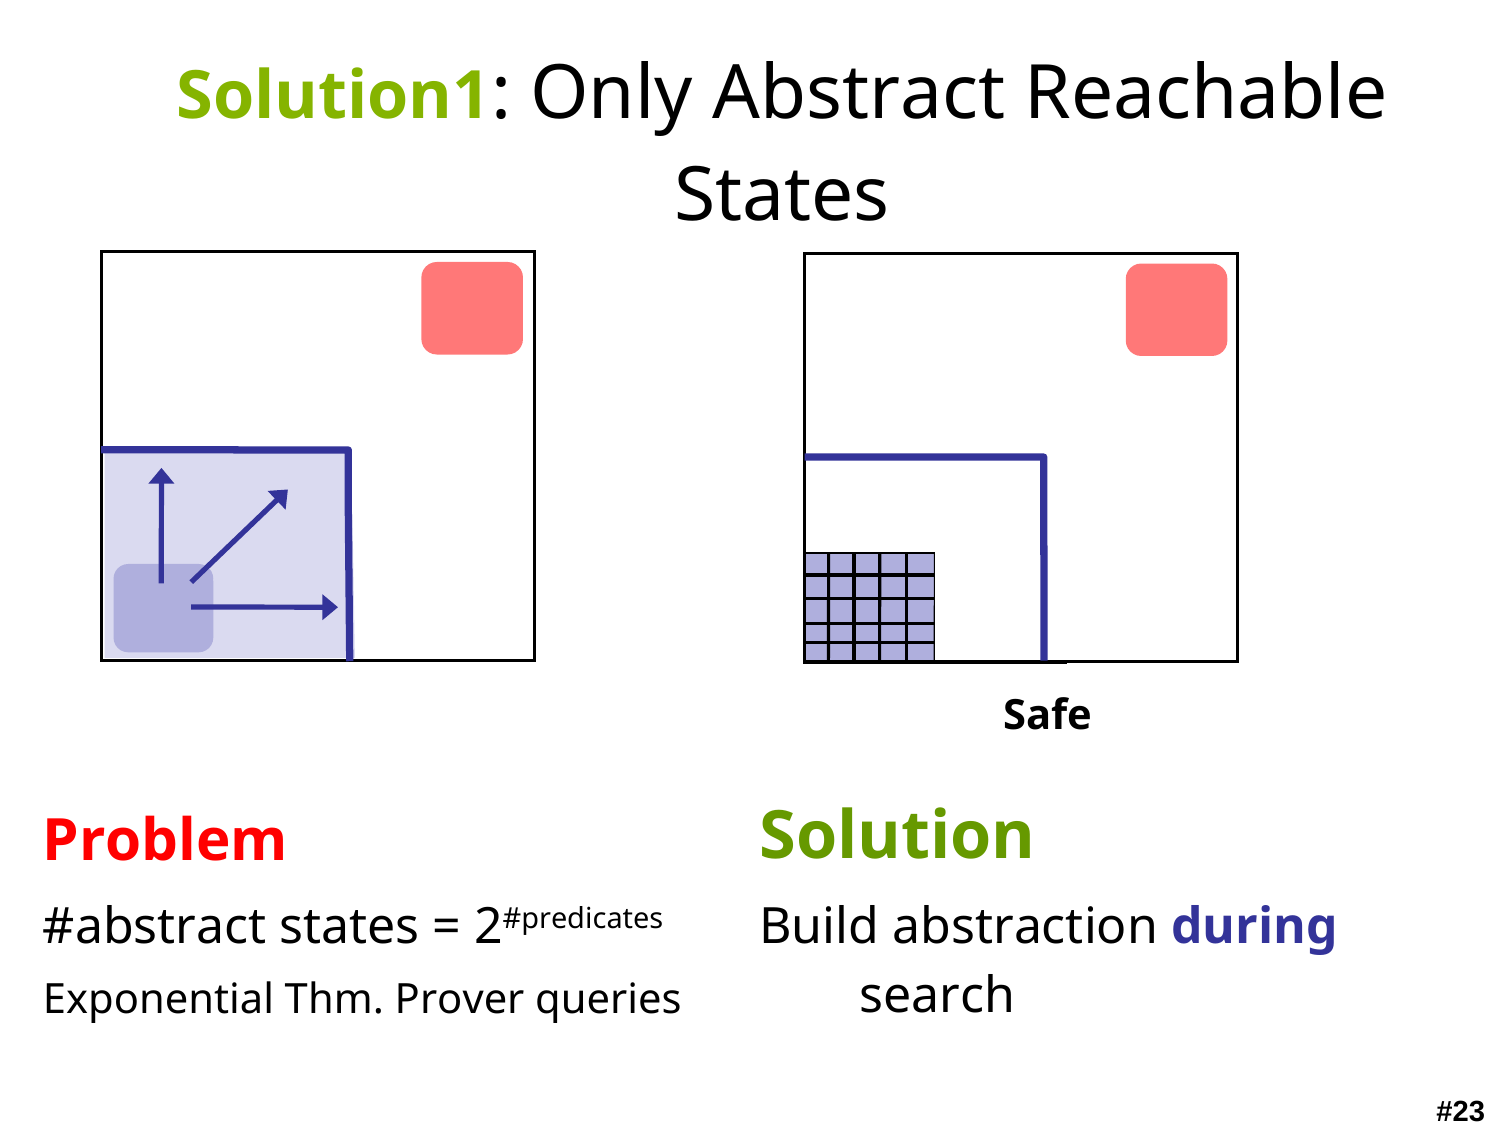

Solution1: Only Abstract Reachable States
Safe
Solution
Build abstraction during search
Problem
#abstract states = 2#predicates
Exponential Thm. Prover queries
23